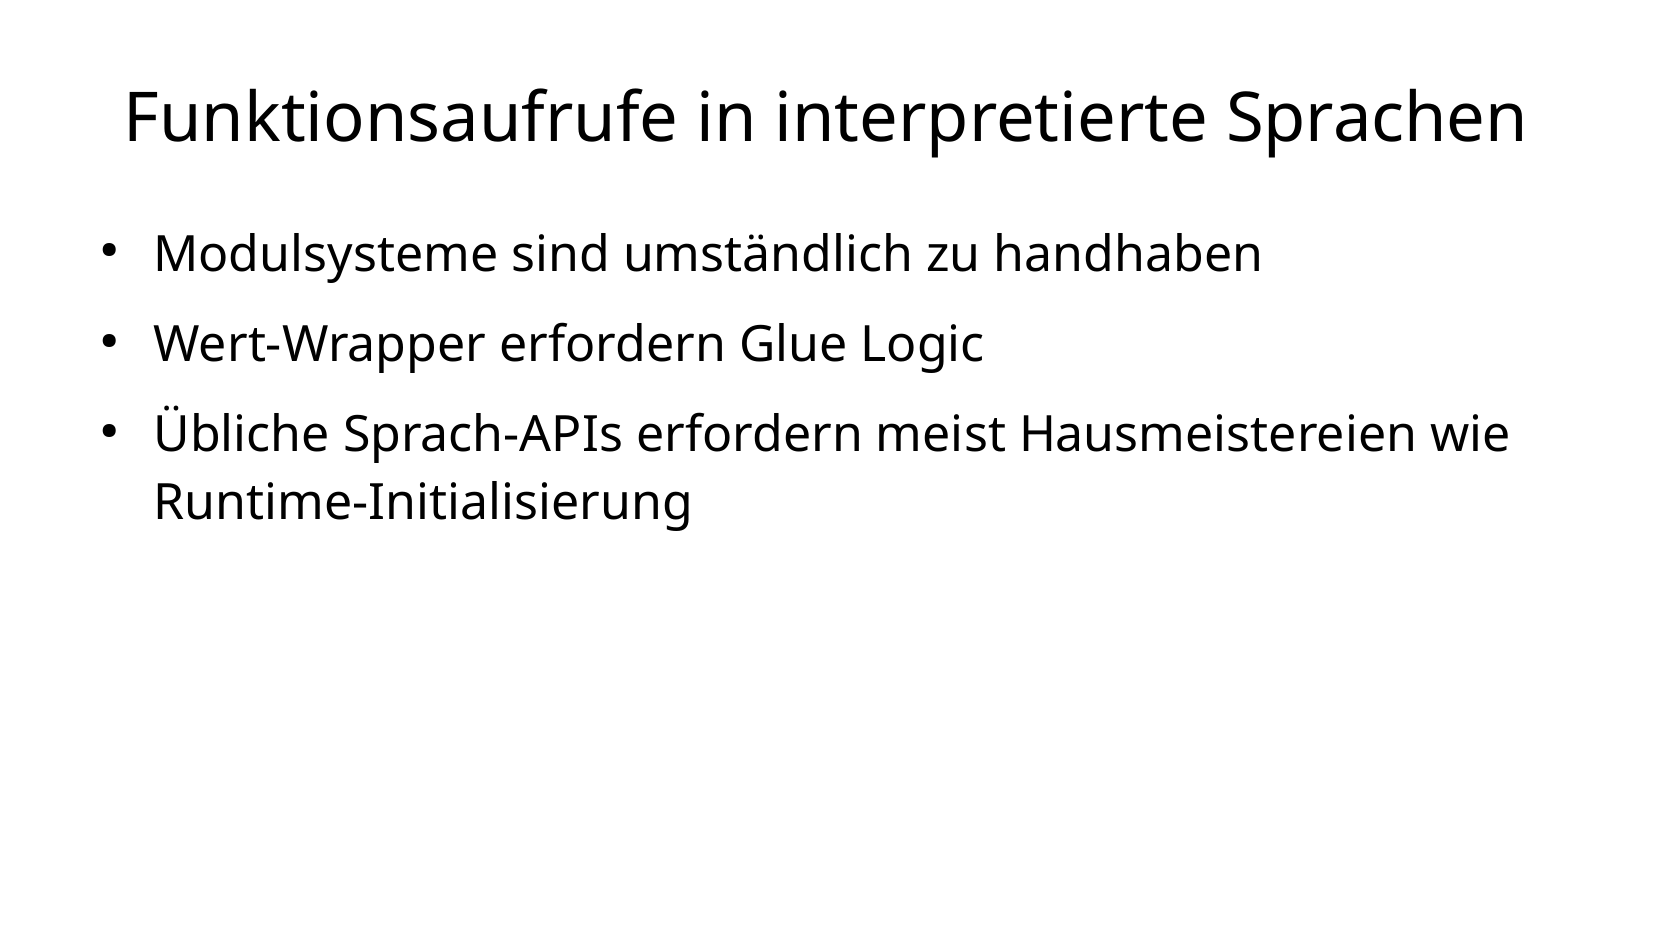

# Funktionsaufrufe in interpretierte Sprachen
Modulsysteme sind umständlich zu handhaben
Wert-Wrapper erfordern Glue Logic
Übliche Sprach-APIs erfordern meist Hausmeistereien wie Runtime-Initialisierung